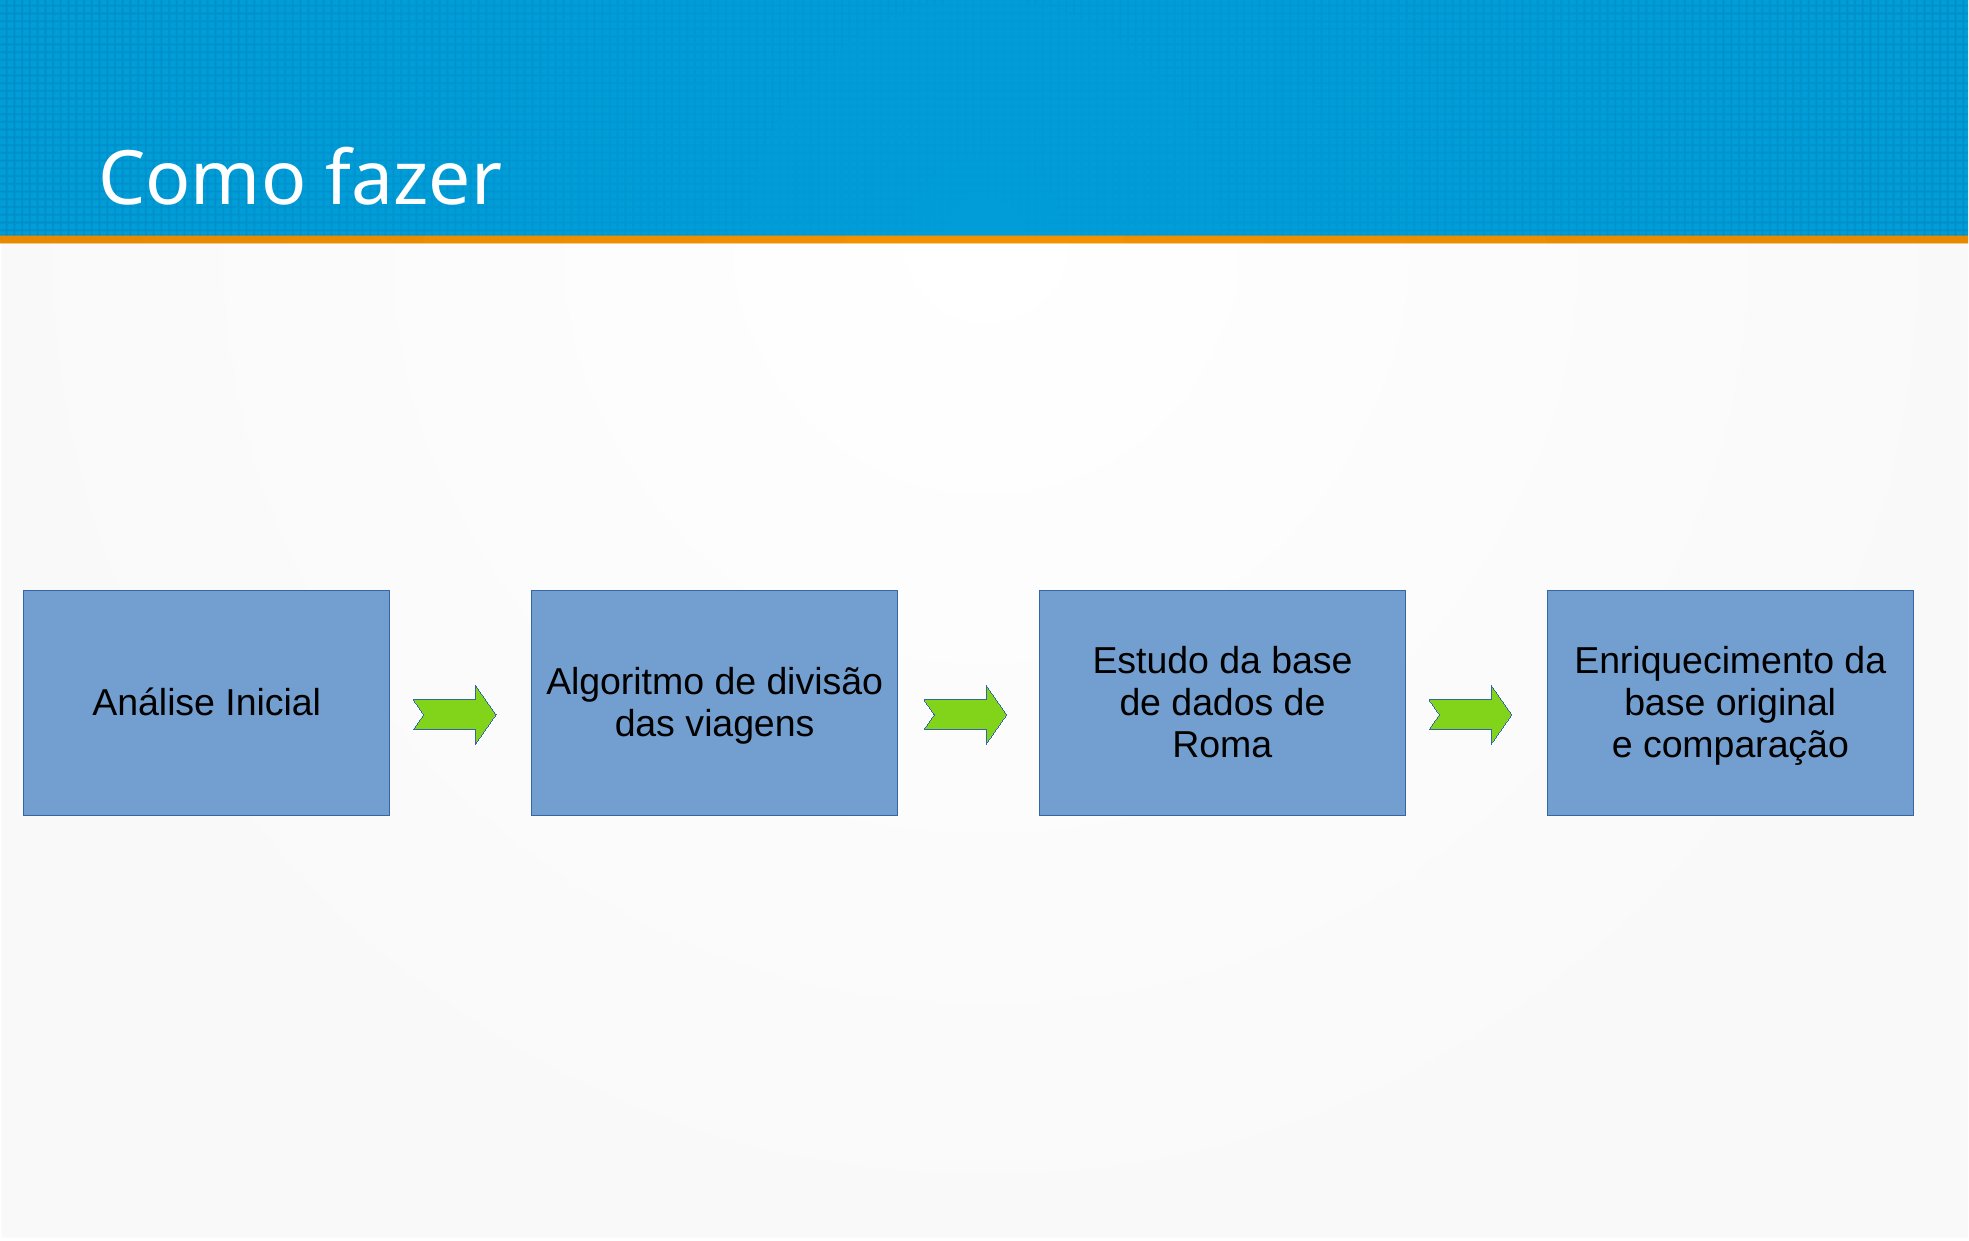

Como fazer
Análise Inicial
Algoritmo de divisão
das viagens
Estudo da base
de dados de
Roma
Enriquecimento da
base original
e comparação